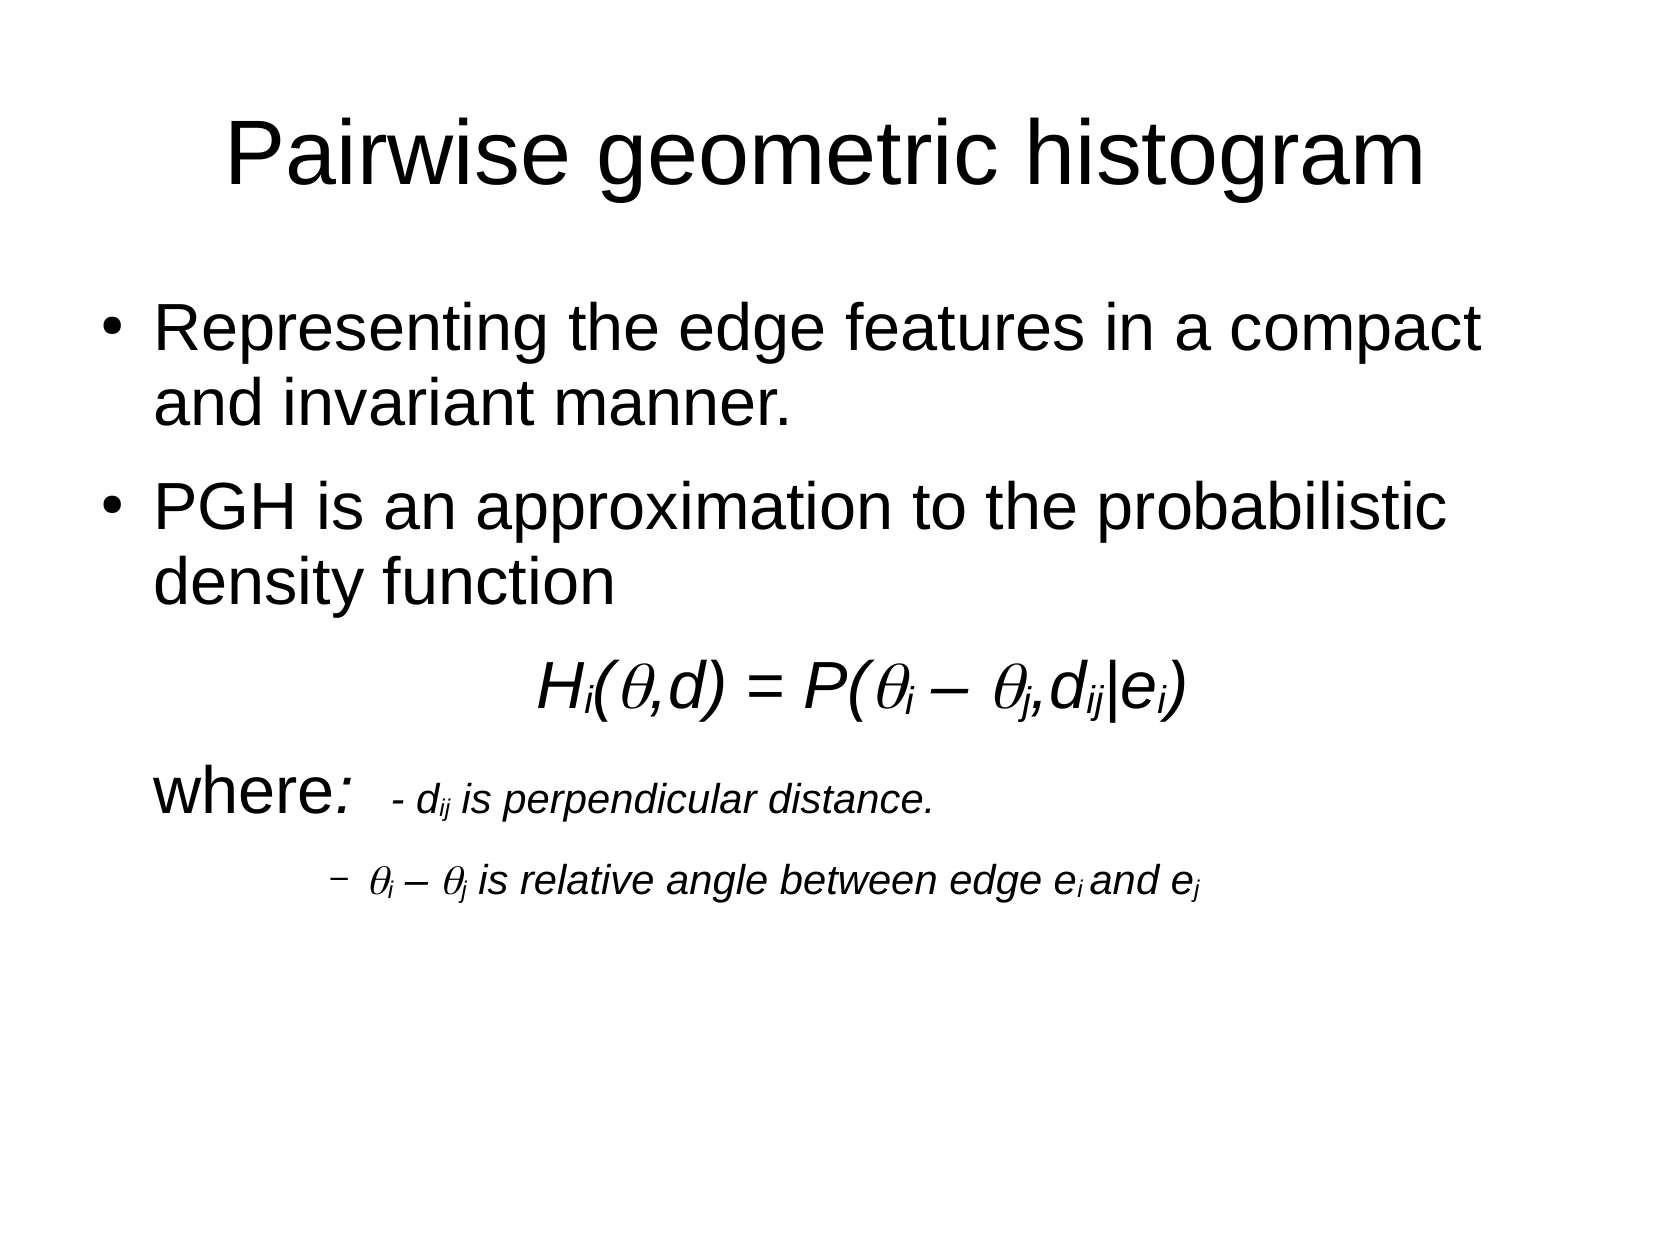

# Pairwise geometric histogram
Representing the edge features in a compact and invariant manner.
PGH is an approximation to the probabilistic density function
Hi(q,d) = P(qi – qj,dij|ei)
where: - dij is perpendicular distance.
qi – qj is relative angle between edge ei and ej